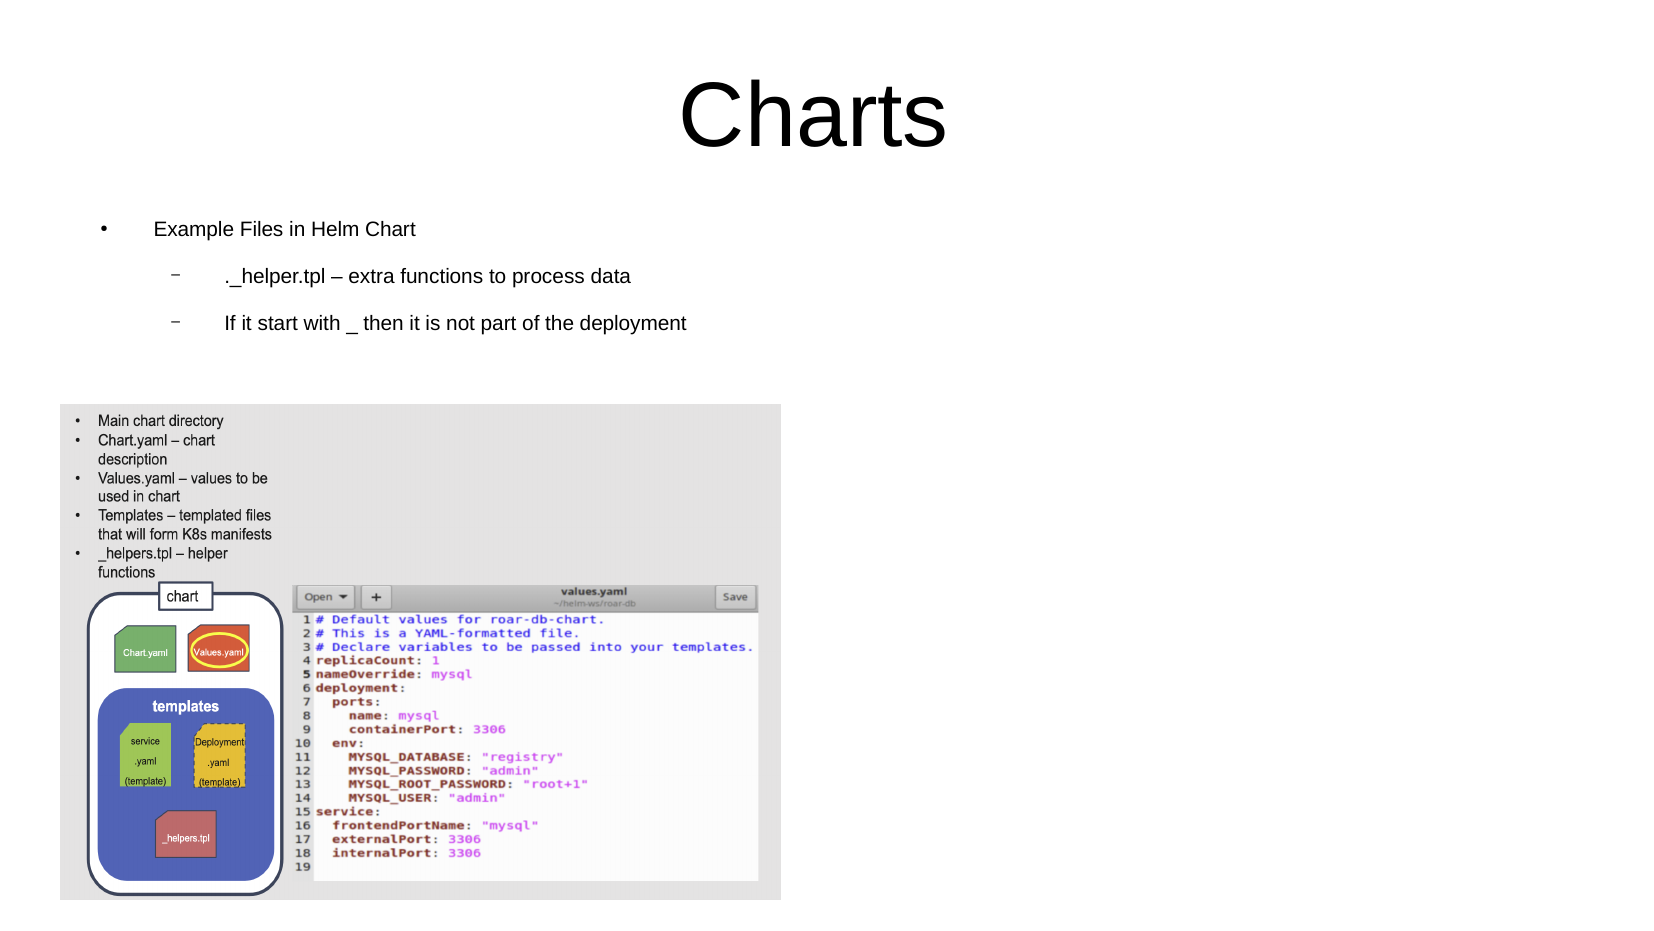

# Charts
Example Files in Helm Chart
._helper.tpl – extra functions to process data
If it start with _ then it is not part of the deployment